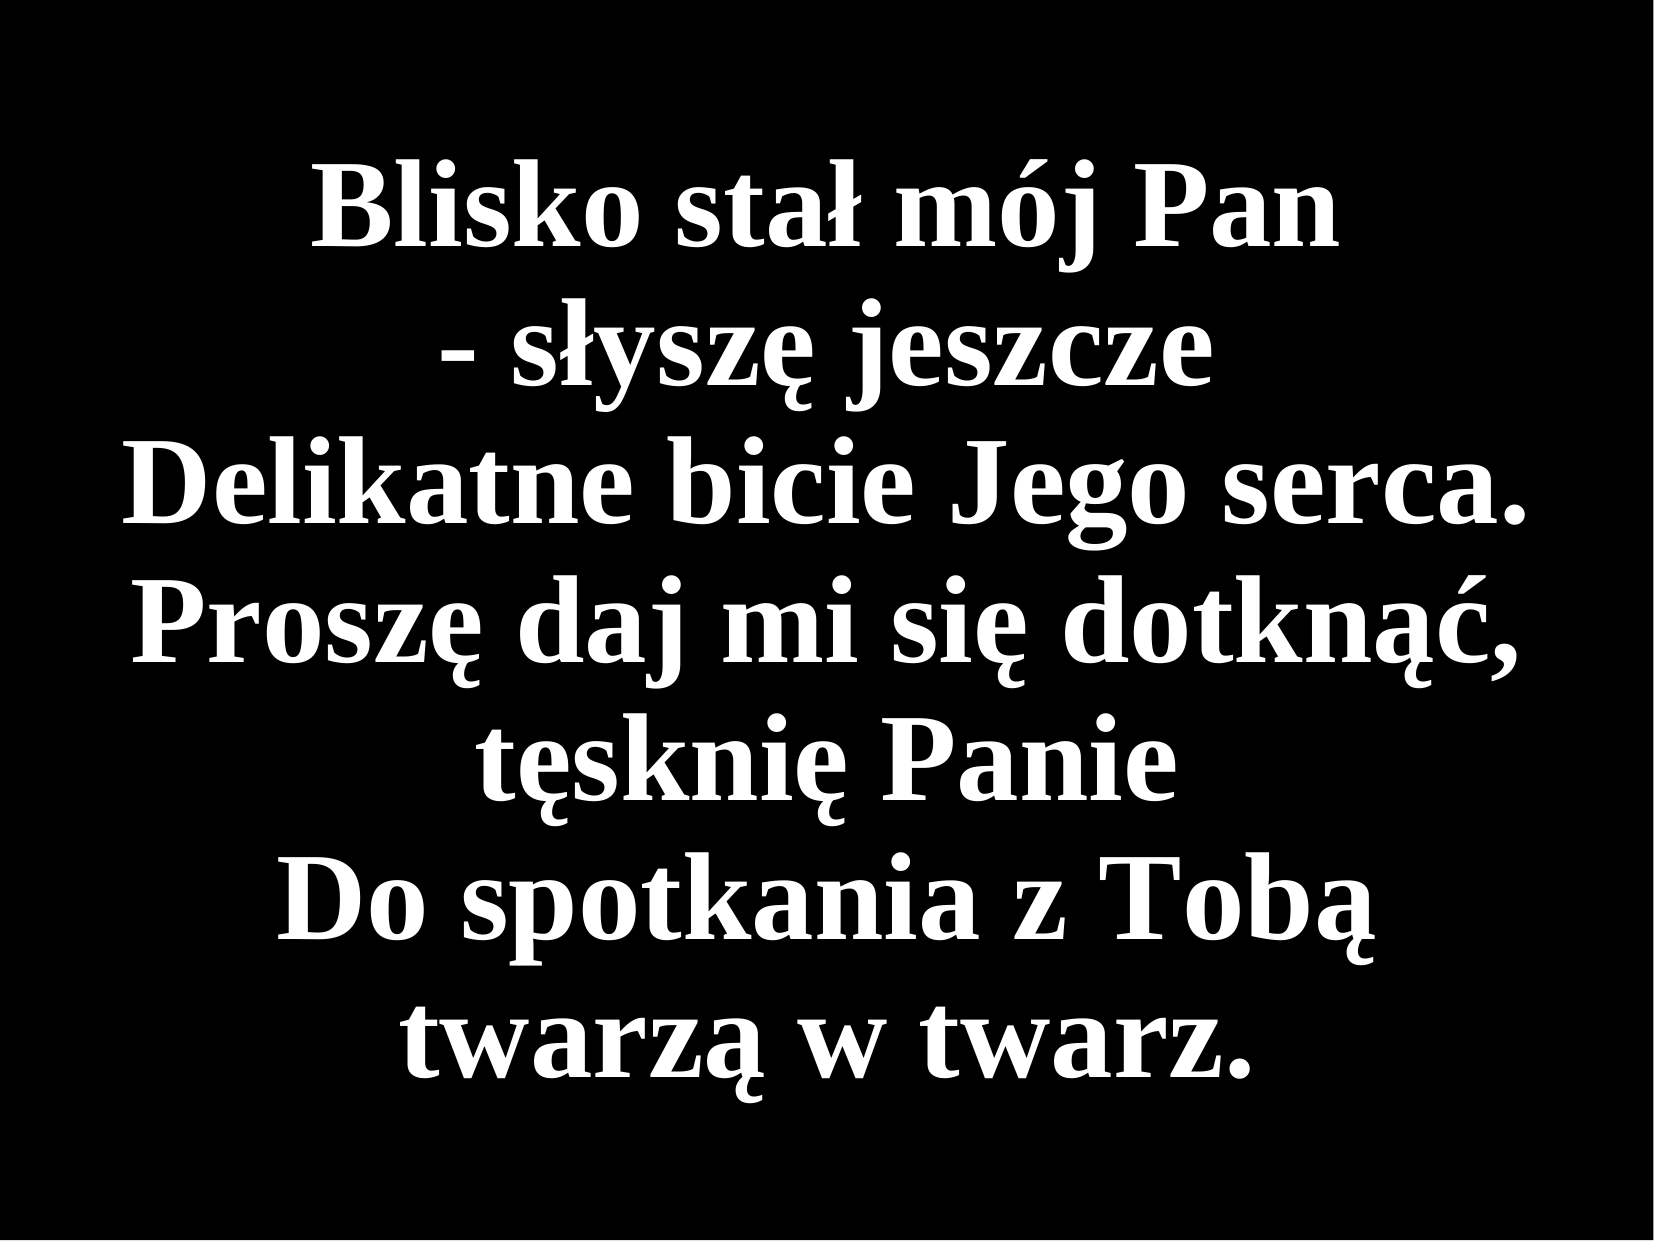

# Blisko stał mój Pan - słyszę jeszcze Delikatne bicie Jego serca. Proszę daj mi się dotknąć, tęsknię Panie Do spotkania z Tobą twarzą w twarz.